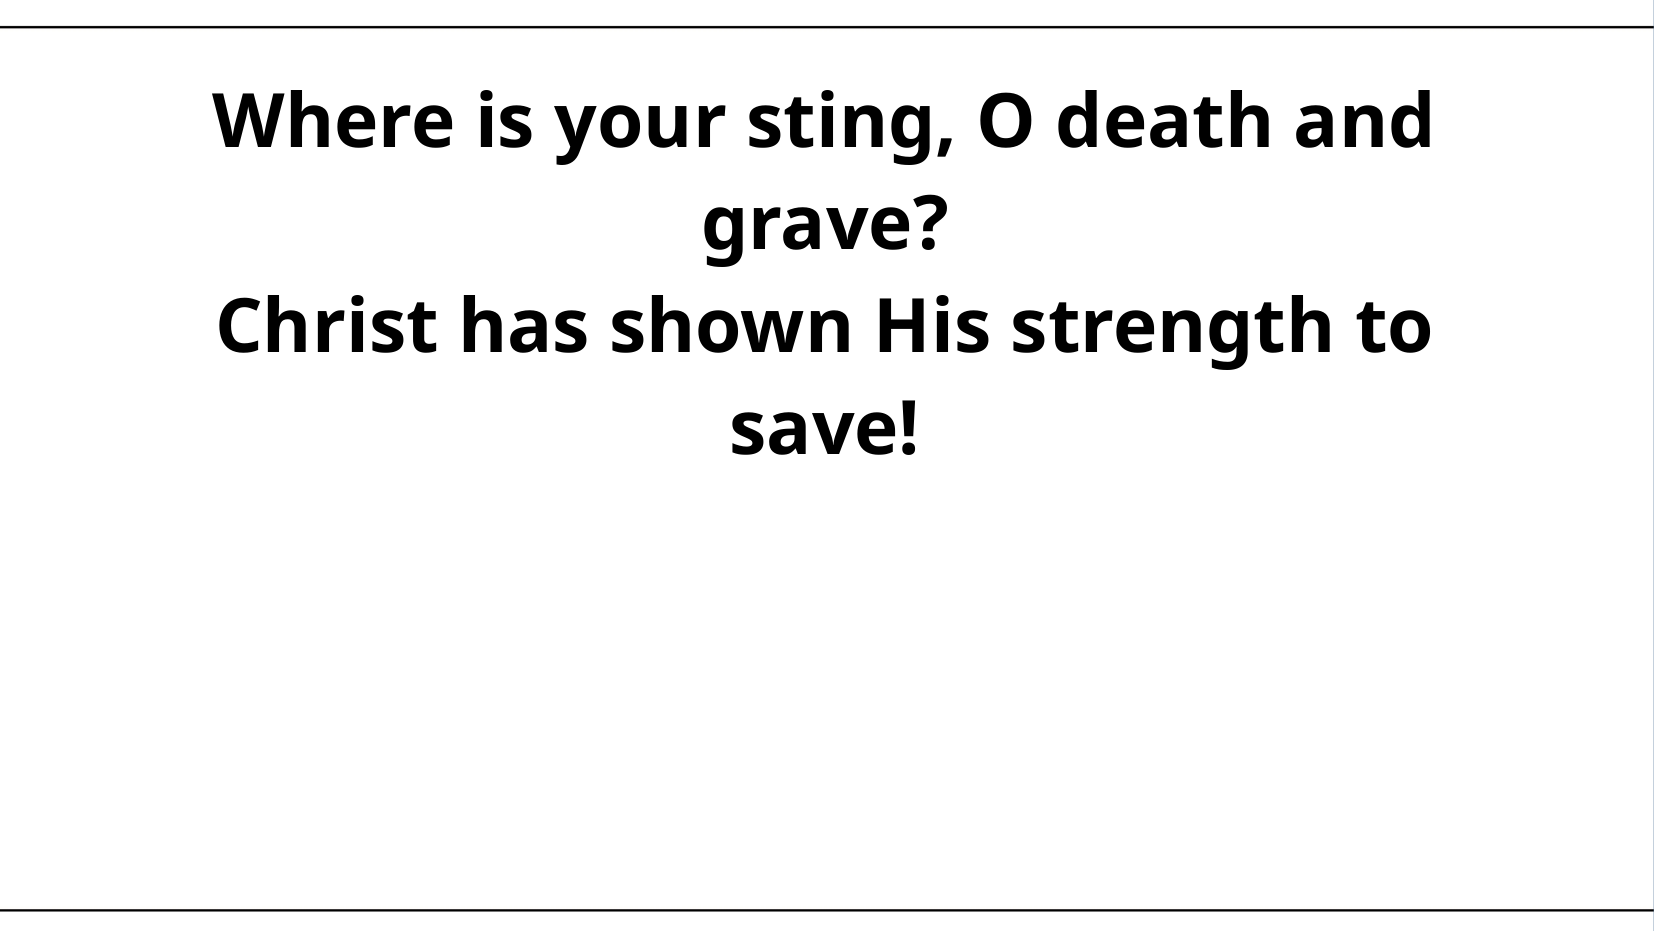

Where is your sting, O death and grave?
Christ has shown His strength to save!